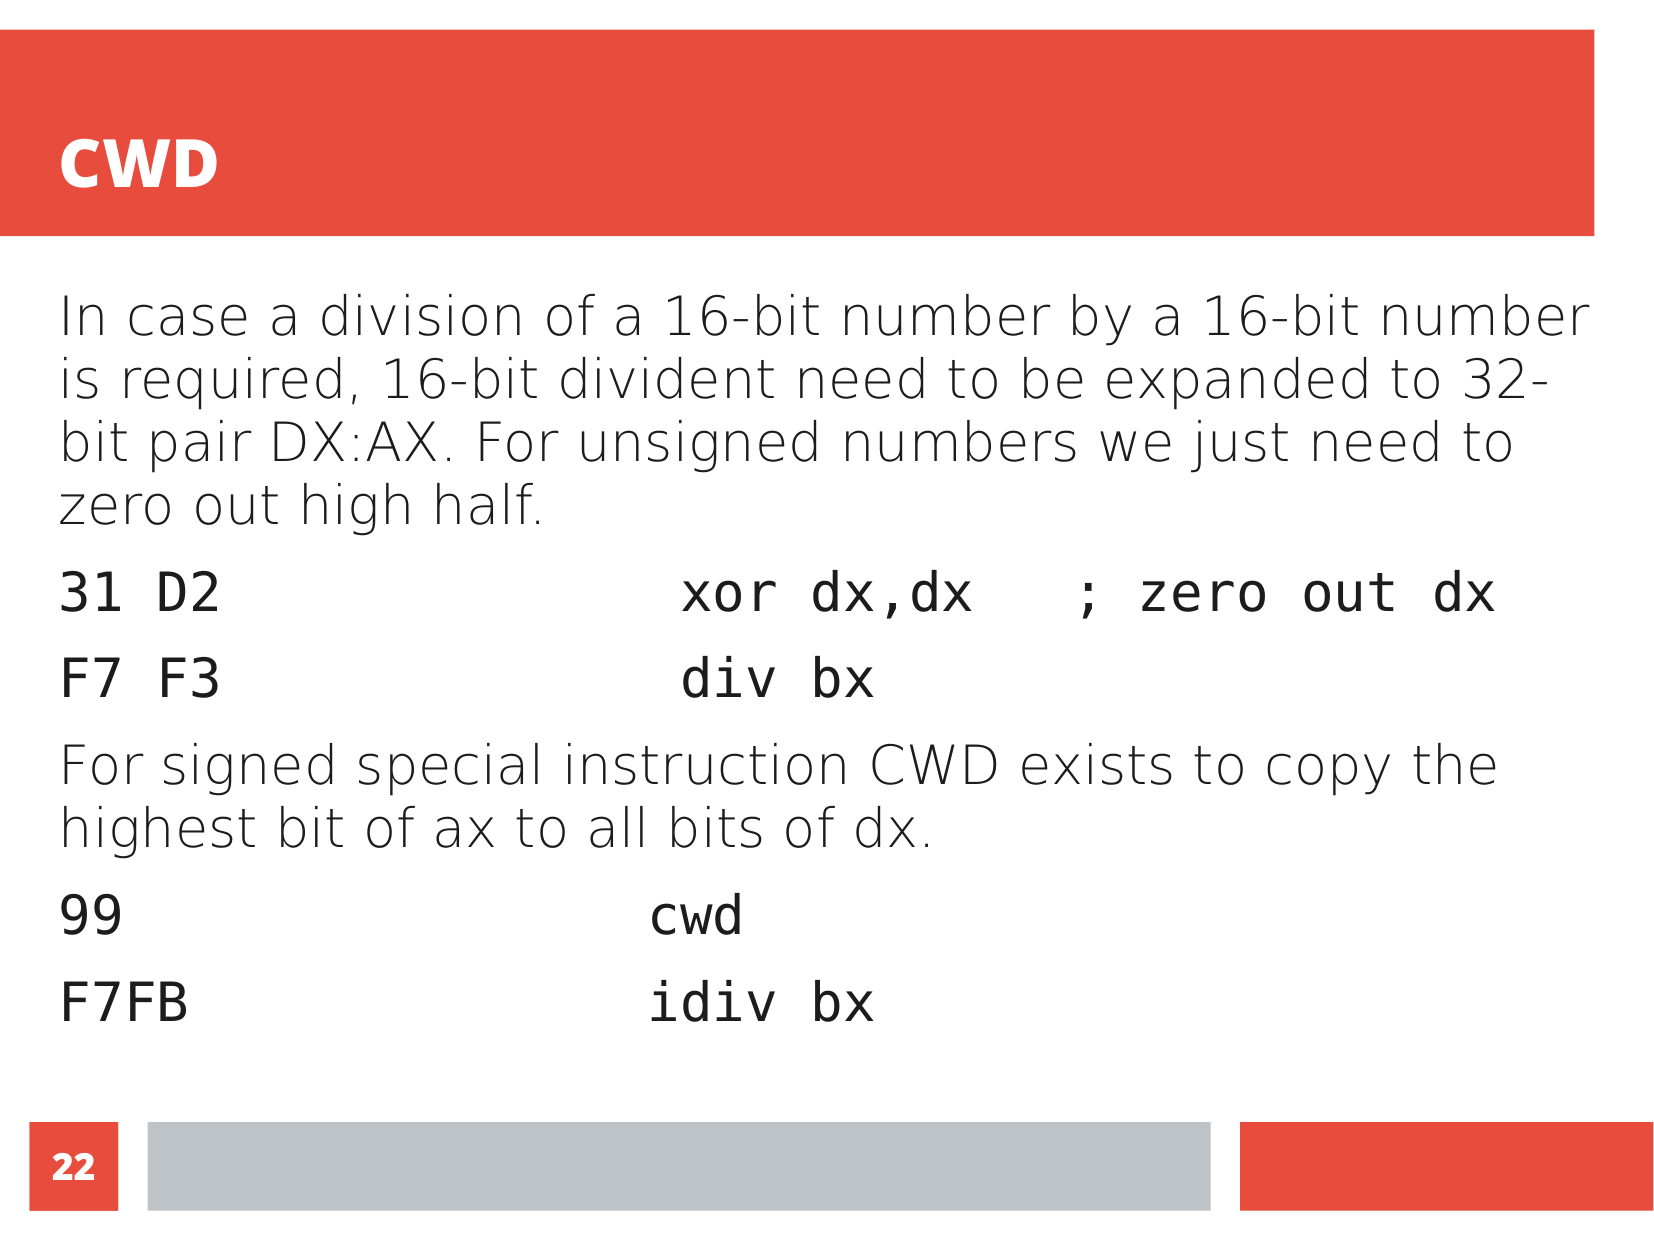

# CWD
In case a division of a 16-bit number by a 16-bit number is required, 16-bit divident need to be expanded to 32-bit pair DX:AX. For unsigned numbers we just need to zero out high half.
31 D2 xor dx,dx ; zero out dx
F7 F3 div bx
For signed special instruction CWD exists to copy the highest bit of ax to all bits of dx.
99 cwd
F7FB idiv bx
22